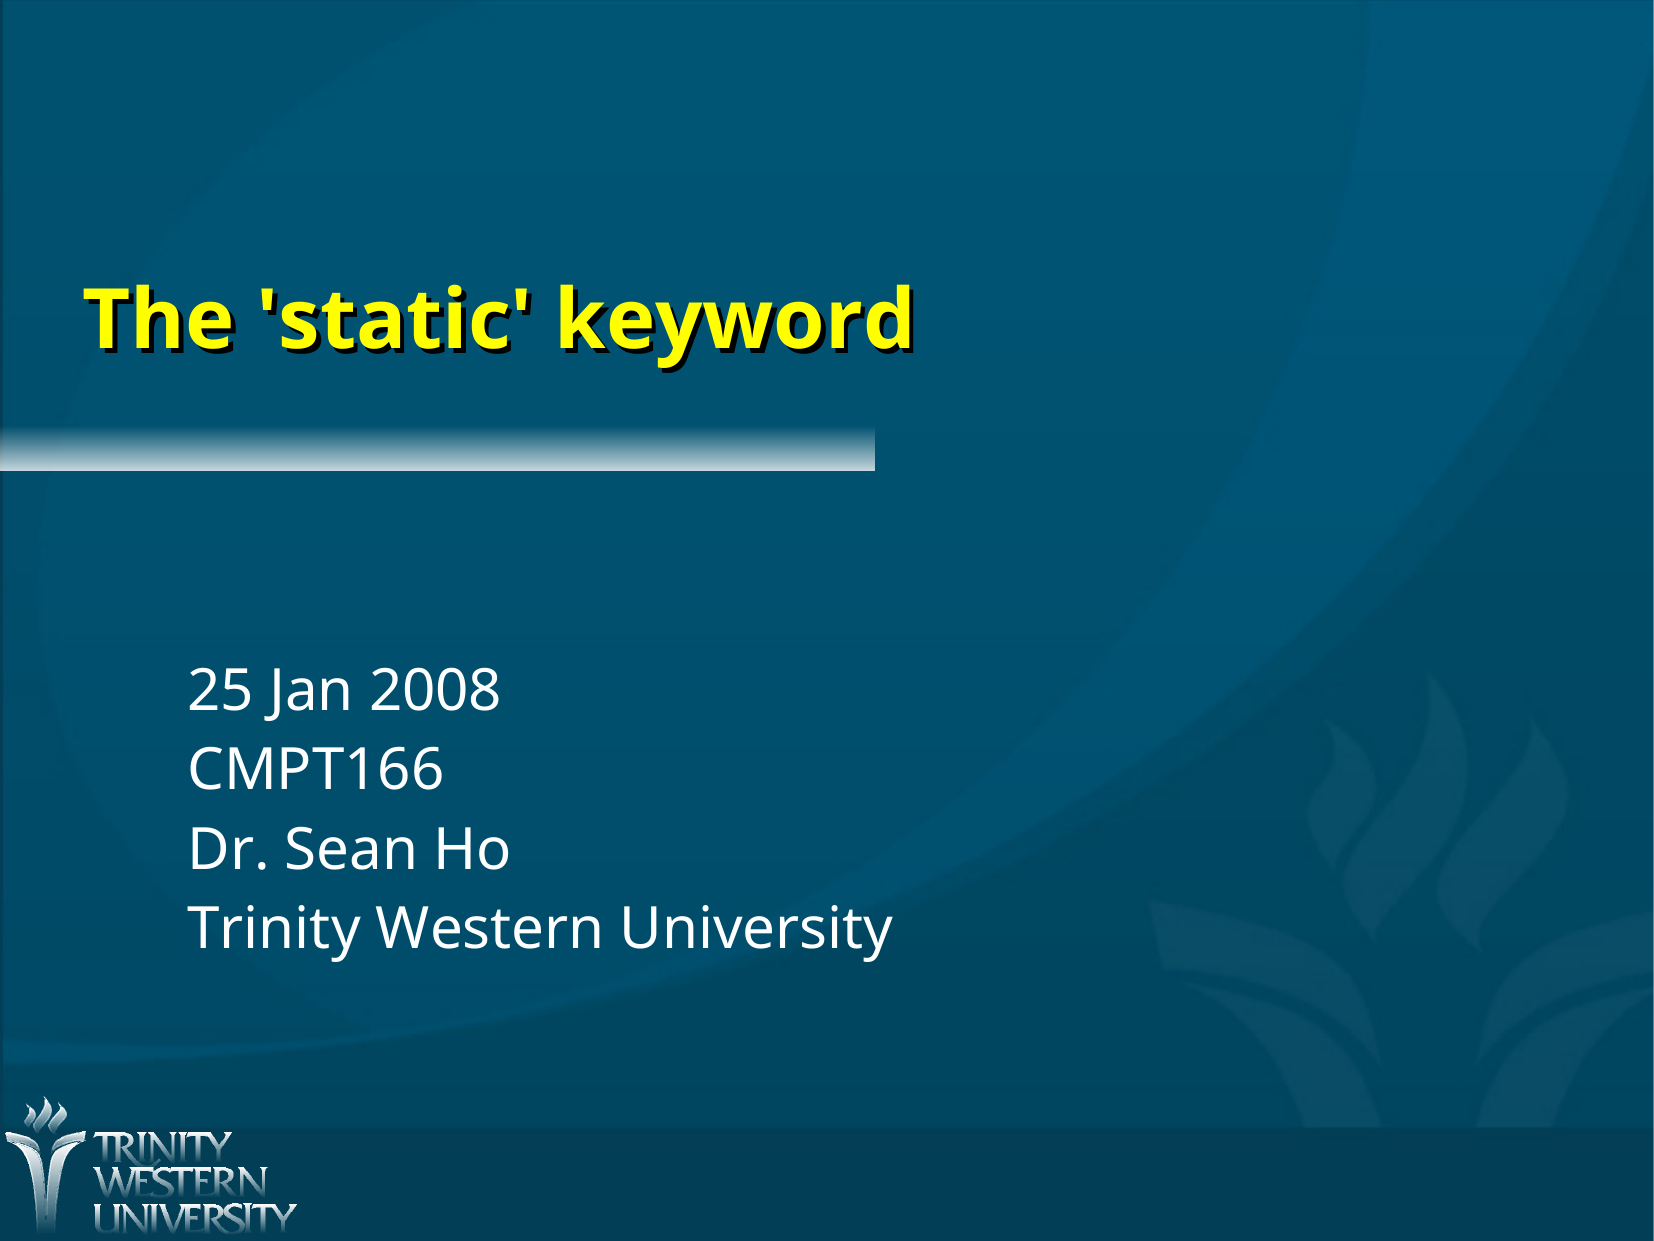

# The 'static' keyword
25 Jan 2008
CMPT166
Dr. Sean Ho
Trinity Western University